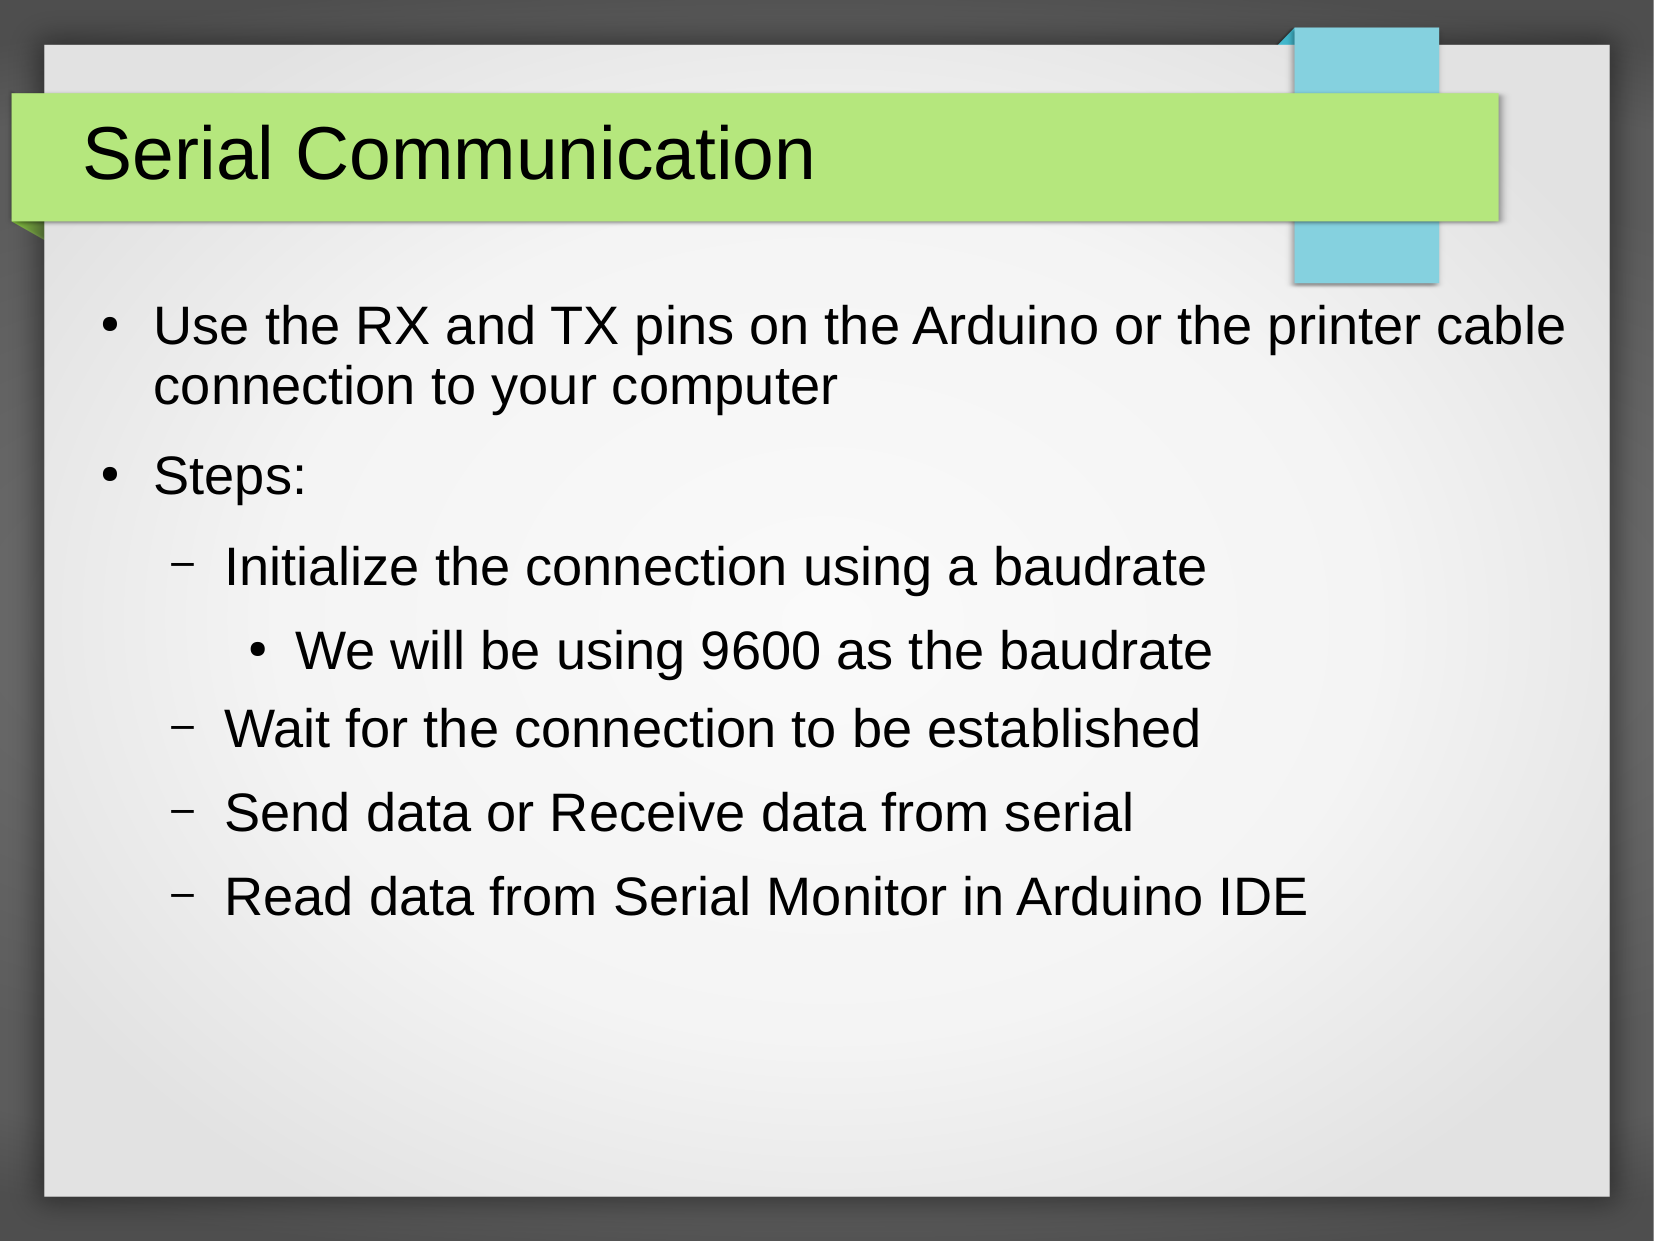

# Serial Communication
Use the RX and TX pins on the Arduino or the printer cable connection to your computer
Steps:
Initialize the connection using a baudrate
We will be using 9600 as the baudrate
Wait for the connection to be established
Send data or Receive data from serial
Read data from Serial Monitor in Arduino IDE